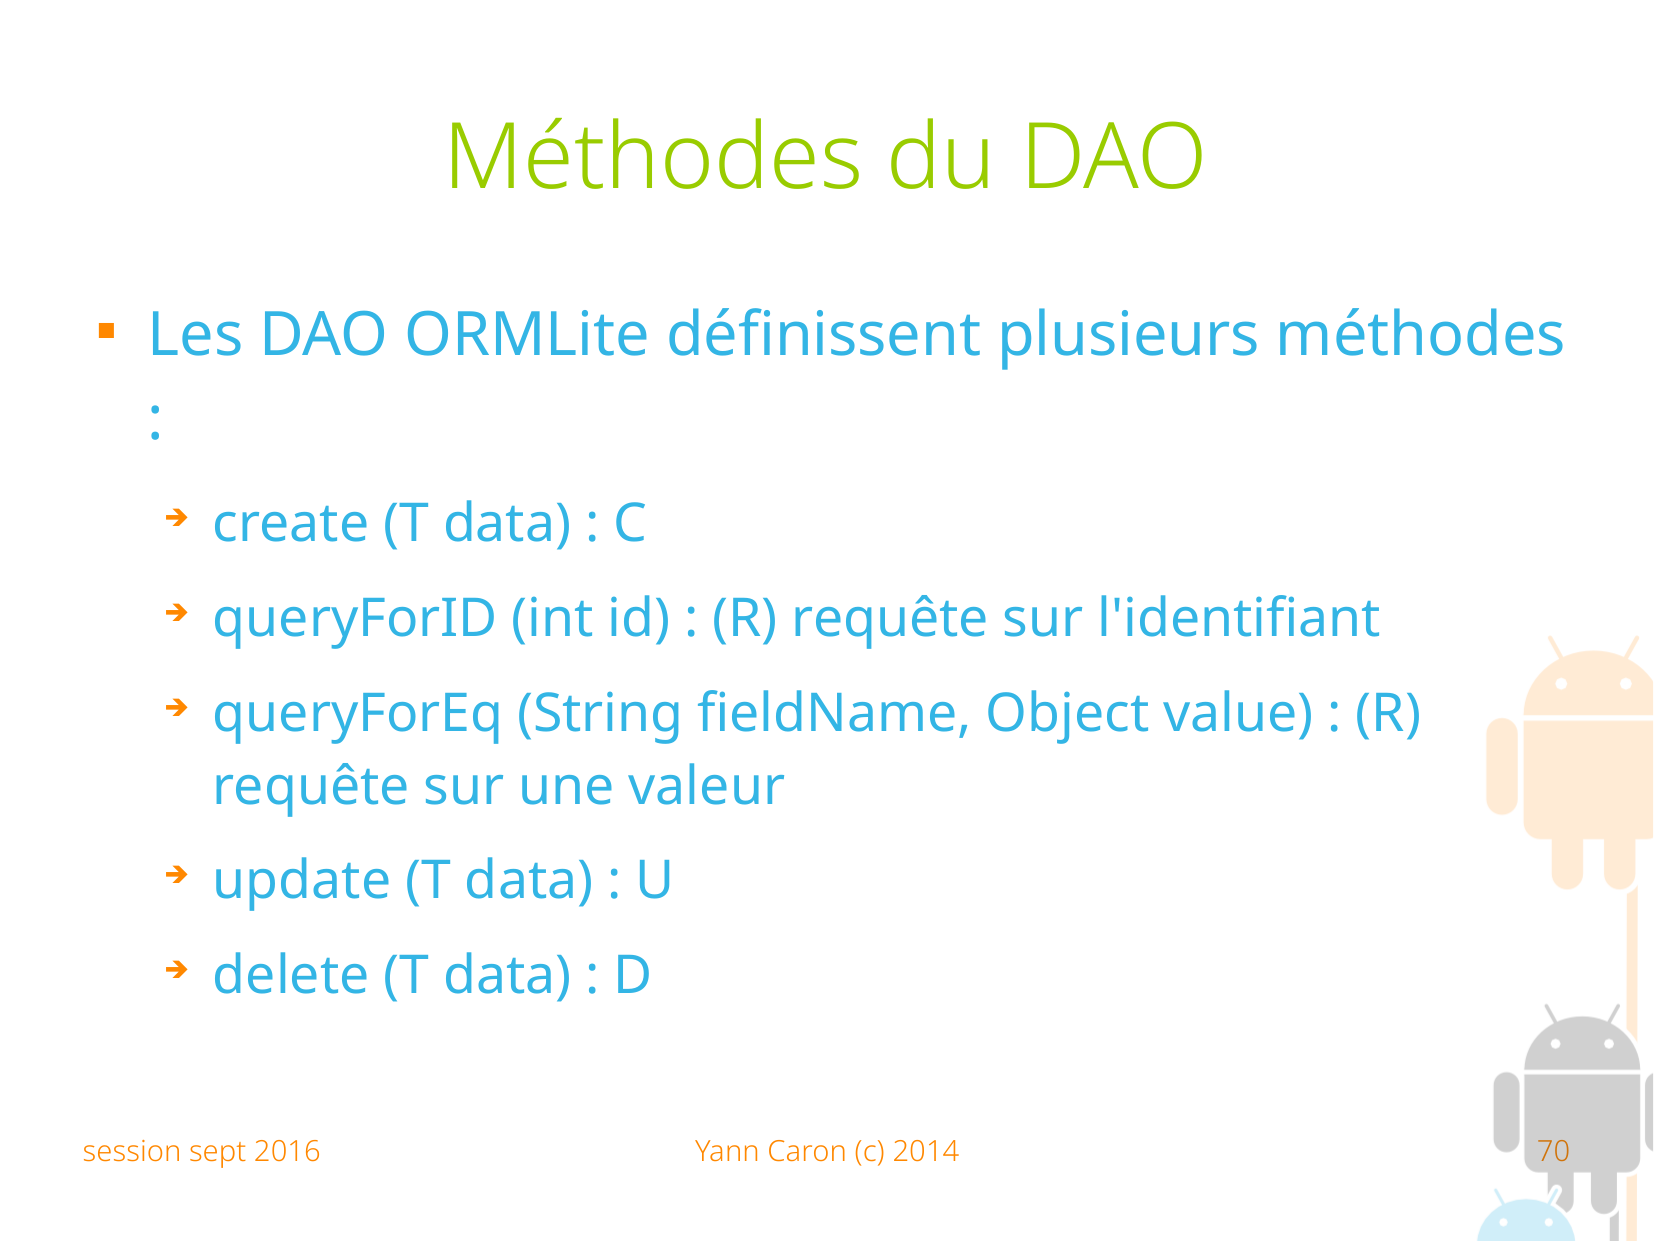

# Méthodes du DAO
Les DAO ORMLite définissent plusieurs méthodes :
create (T data) : C
queryForID (int id) : (R) requête sur l'identifiant
queryForEq (String fieldName, Object value) : (R) requête sur une valeur
update (T data) : U
delete (T data) : D
session sept 2016
Yann Caron (c) 2014
70